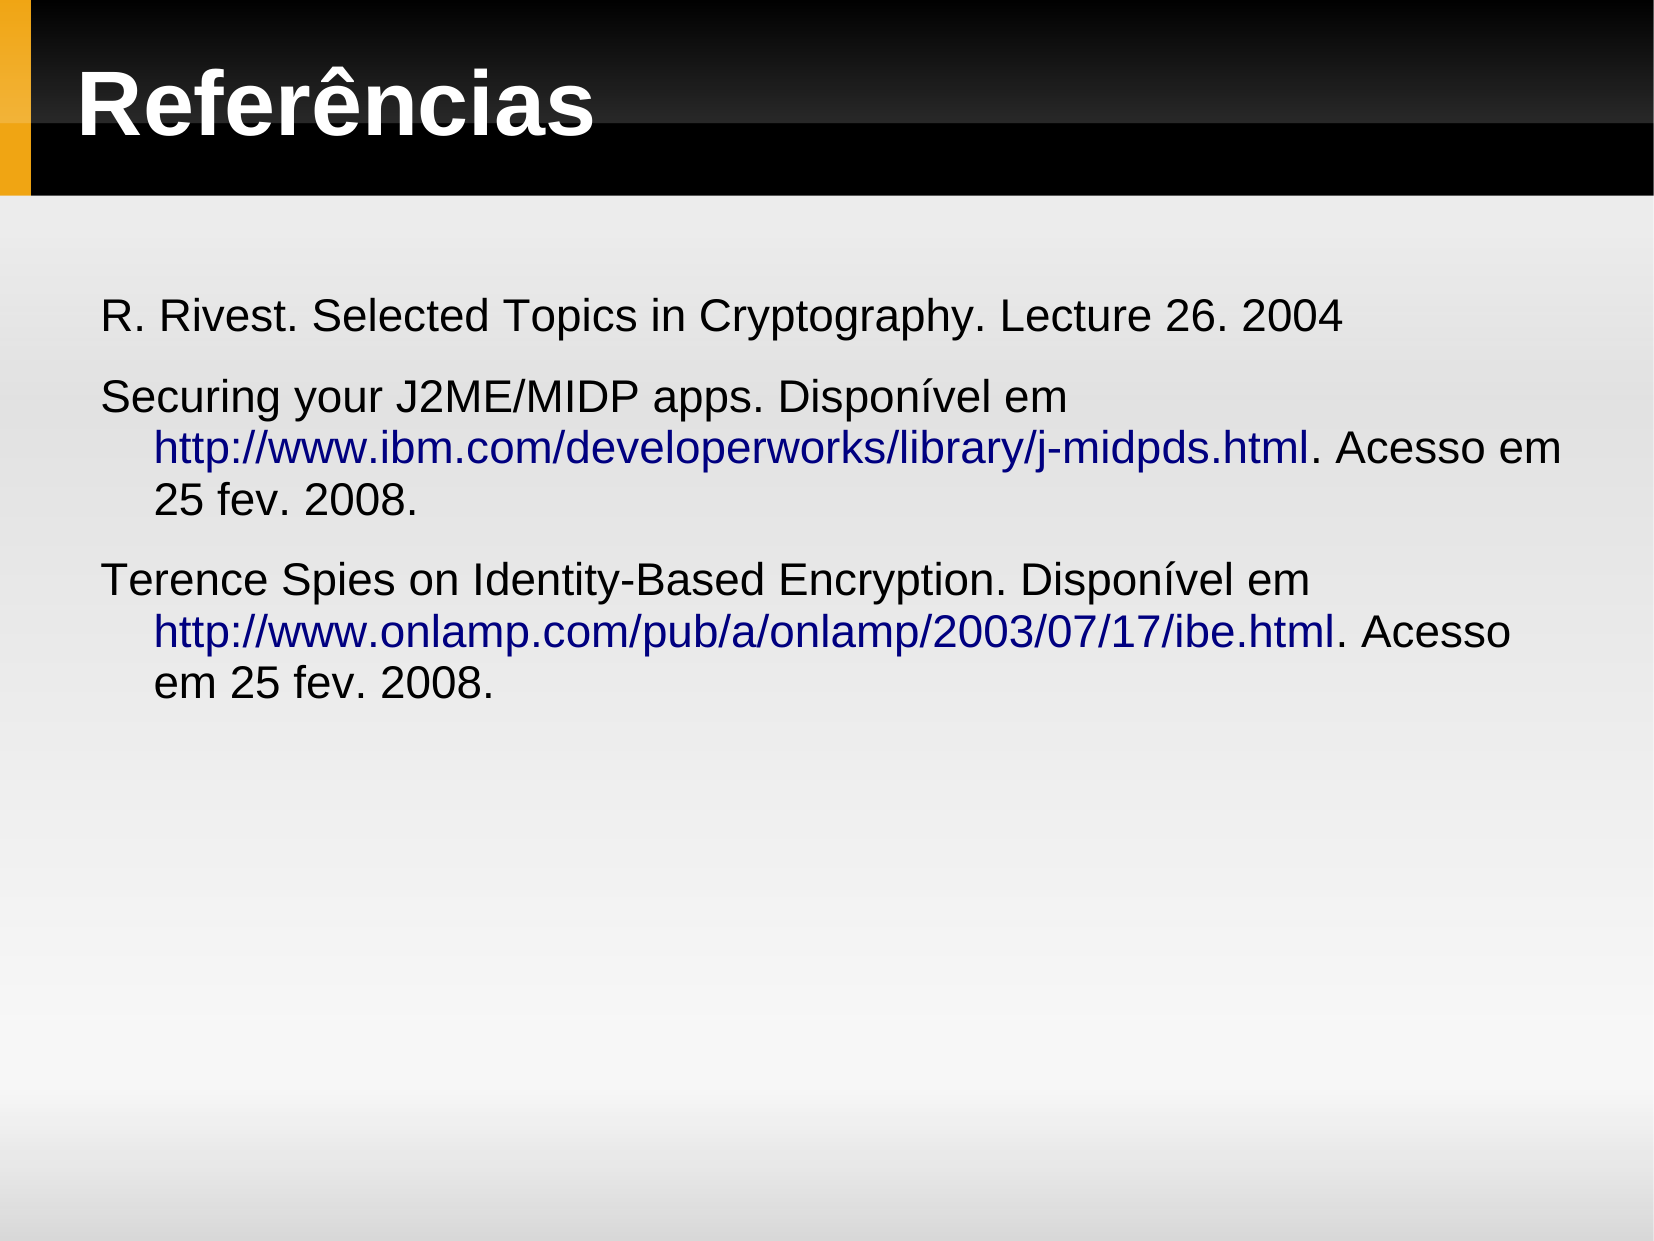

# Referências
R. Rivest. Selected Topics in Cryptography. Lecture 26. 2004
Securing your J2ME/MIDP apps. Disponível em http://www.ibm.com/developerworks/library/j-midpds.html. Acesso em 25 fev. 2008.
Terence Spies on Identity-Based Encryption. Disponível em http://www.onlamp.com/pub/a/onlamp/2003/07/17/ibe.html. Acesso em 25 fev. 2008.